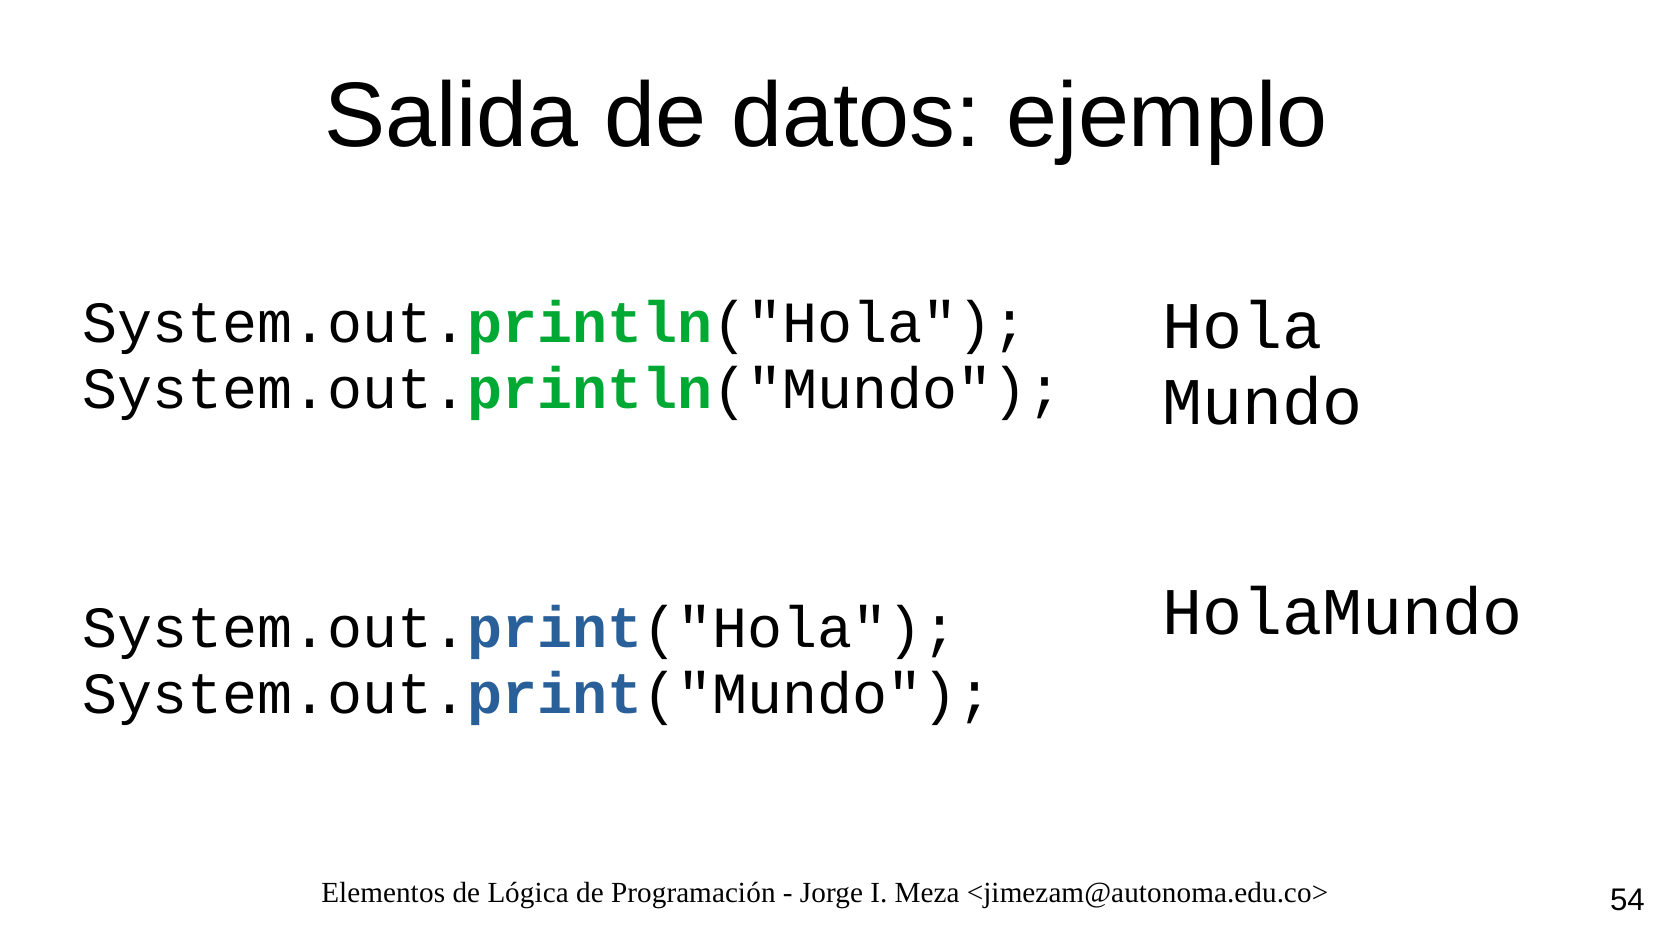

# Salida de datos: ejemplo
System.out.println("Hola");
System.out.println("Mundo");
System.out.print("Hola");
System.out.print("Mundo");
	Hola
	Mundo
 	HolaMundo
Elementos de Lógica de Programación - Jorge I. Meza <jimezam@autonoma.edu.co>